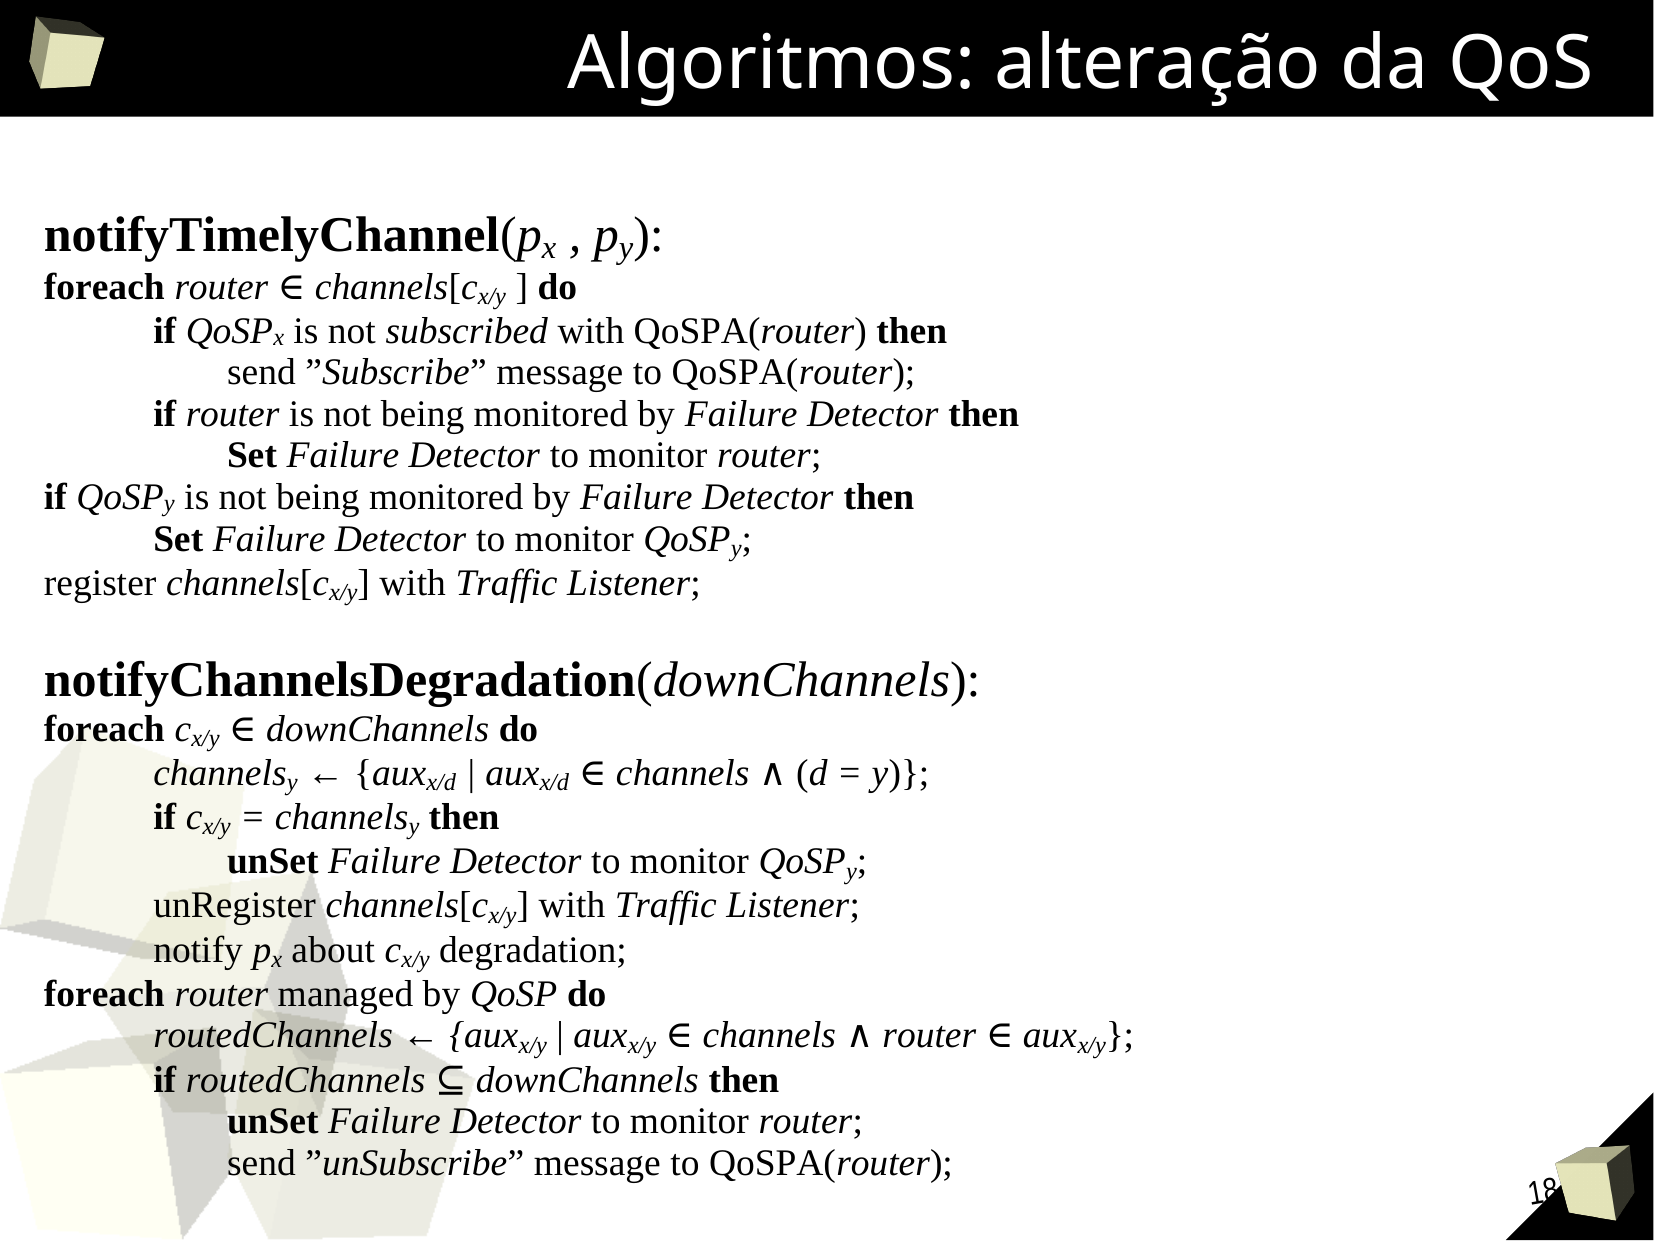

# Algoritmos: alteração da QoS
notifyTimelyChannel(px , py):
foreach router ∈ channels[cx/y ] do
	if QoSPx is not subscribed with QoSPA(router) then
		send ”Subscribe” message to QoSPA(router);
	if router is not being monitored by Failure Detector then
		Set Failure Detector to monitor router;
if QoSPy is not being monitored by Failure Detector then
	Set Failure Detector to monitor QoSPy;
register channels[cx/y] with Traffic Listener;
notifyChannelsDegradation(downChannels):
foreach cx/y ∈ downChannels do
	channelsy ← {auxx/d | auxx/d ∈ channels ∧ (d = y)};
	if cx/y = channelsy then
		unSet Failure Detector to monitor QoSPy;
	unRegister channels[cx/y] with Traffic Listener;
	notify px about cx/y degradation;
foreach router managed by QoSP do
	routedChannels ← {auxx/y | auxx/y ∈ channels ∧ router ∈ auxx/y};
	if routedChannels ⊆ downChannels then
		unSet Failure Detector to monitor router;
		send ”unSubscribe” message to QoSPA(router);